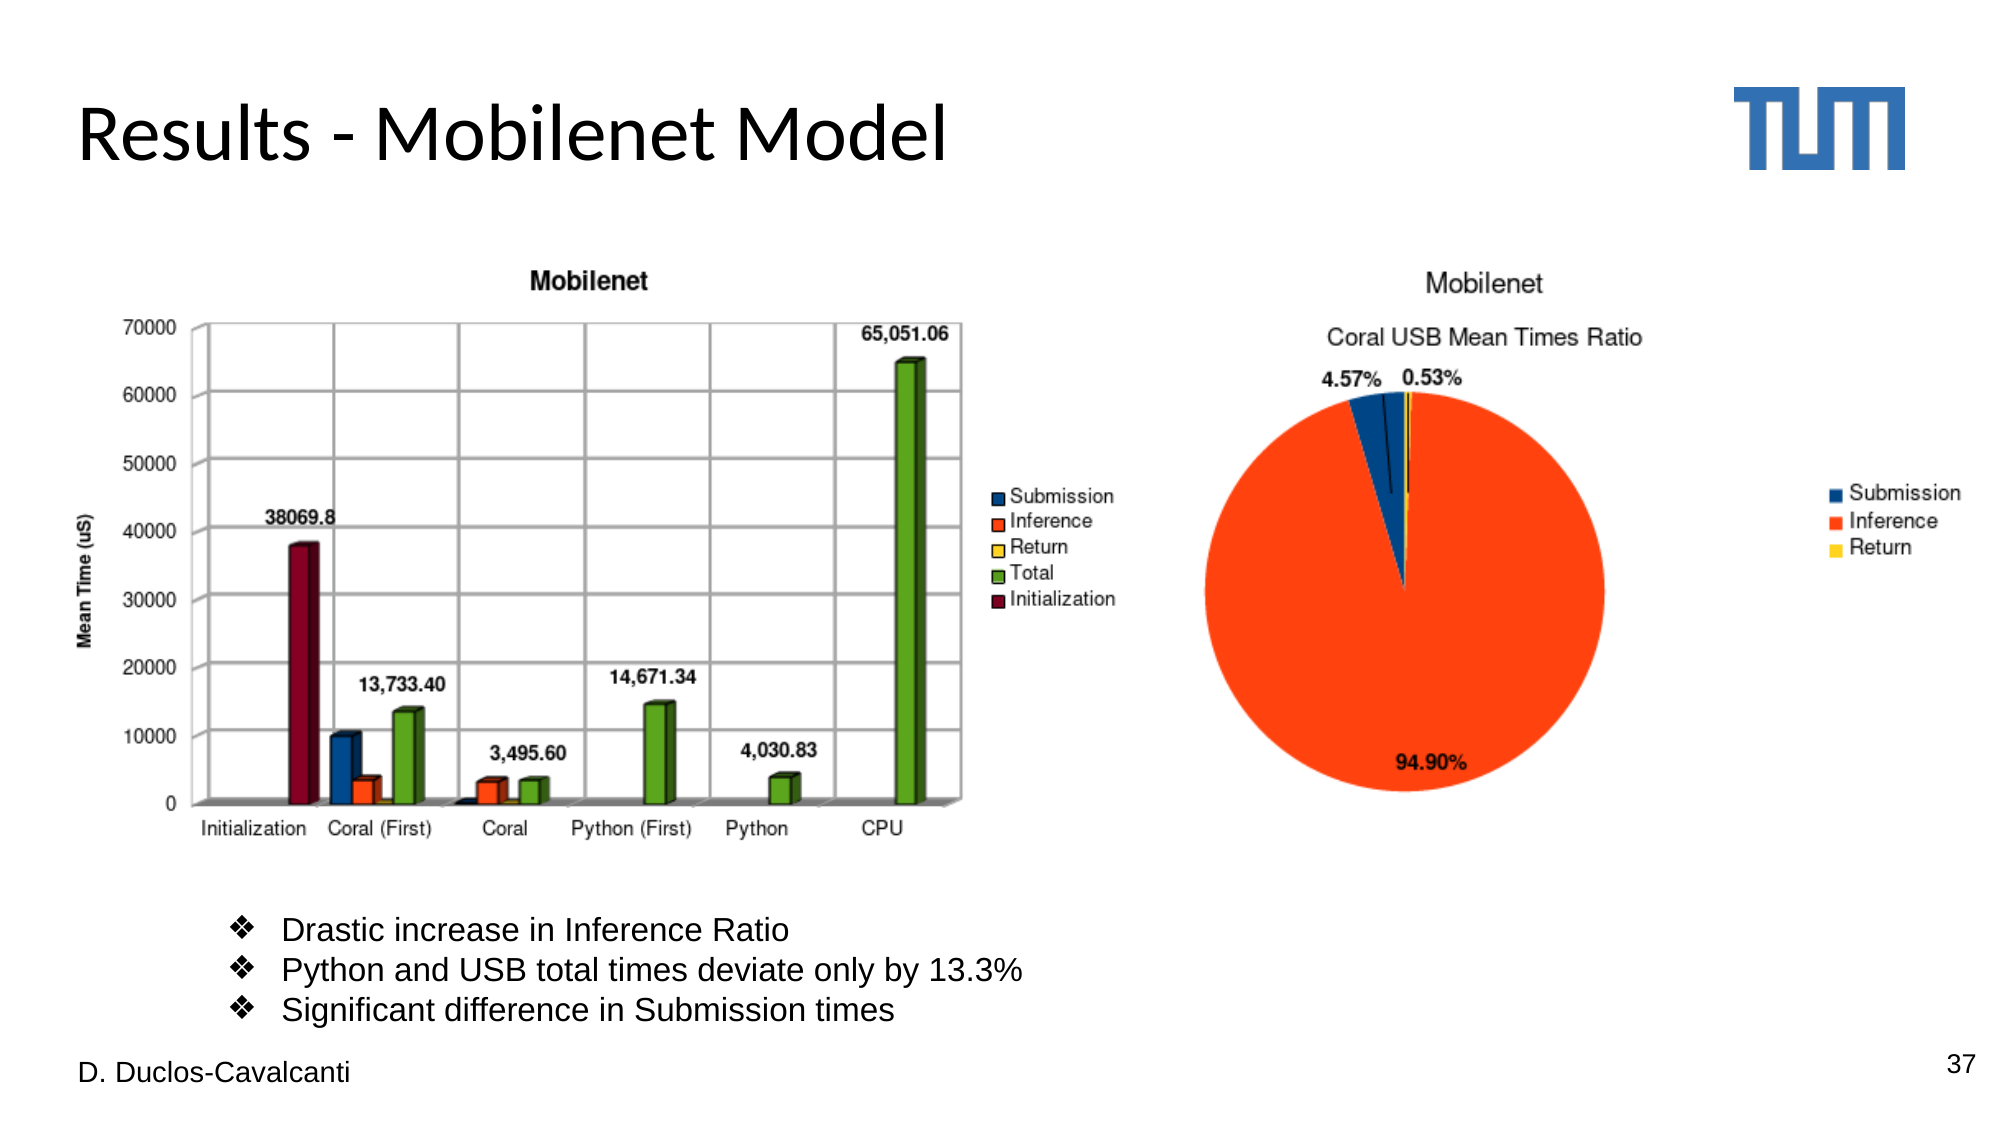

Results - Mobilenet Model
Drastic increase in Inference Ratio
Python and USB total times deviate only by 13.3%
Significant difference in Submission times
D. Duclos-Cavalcanti